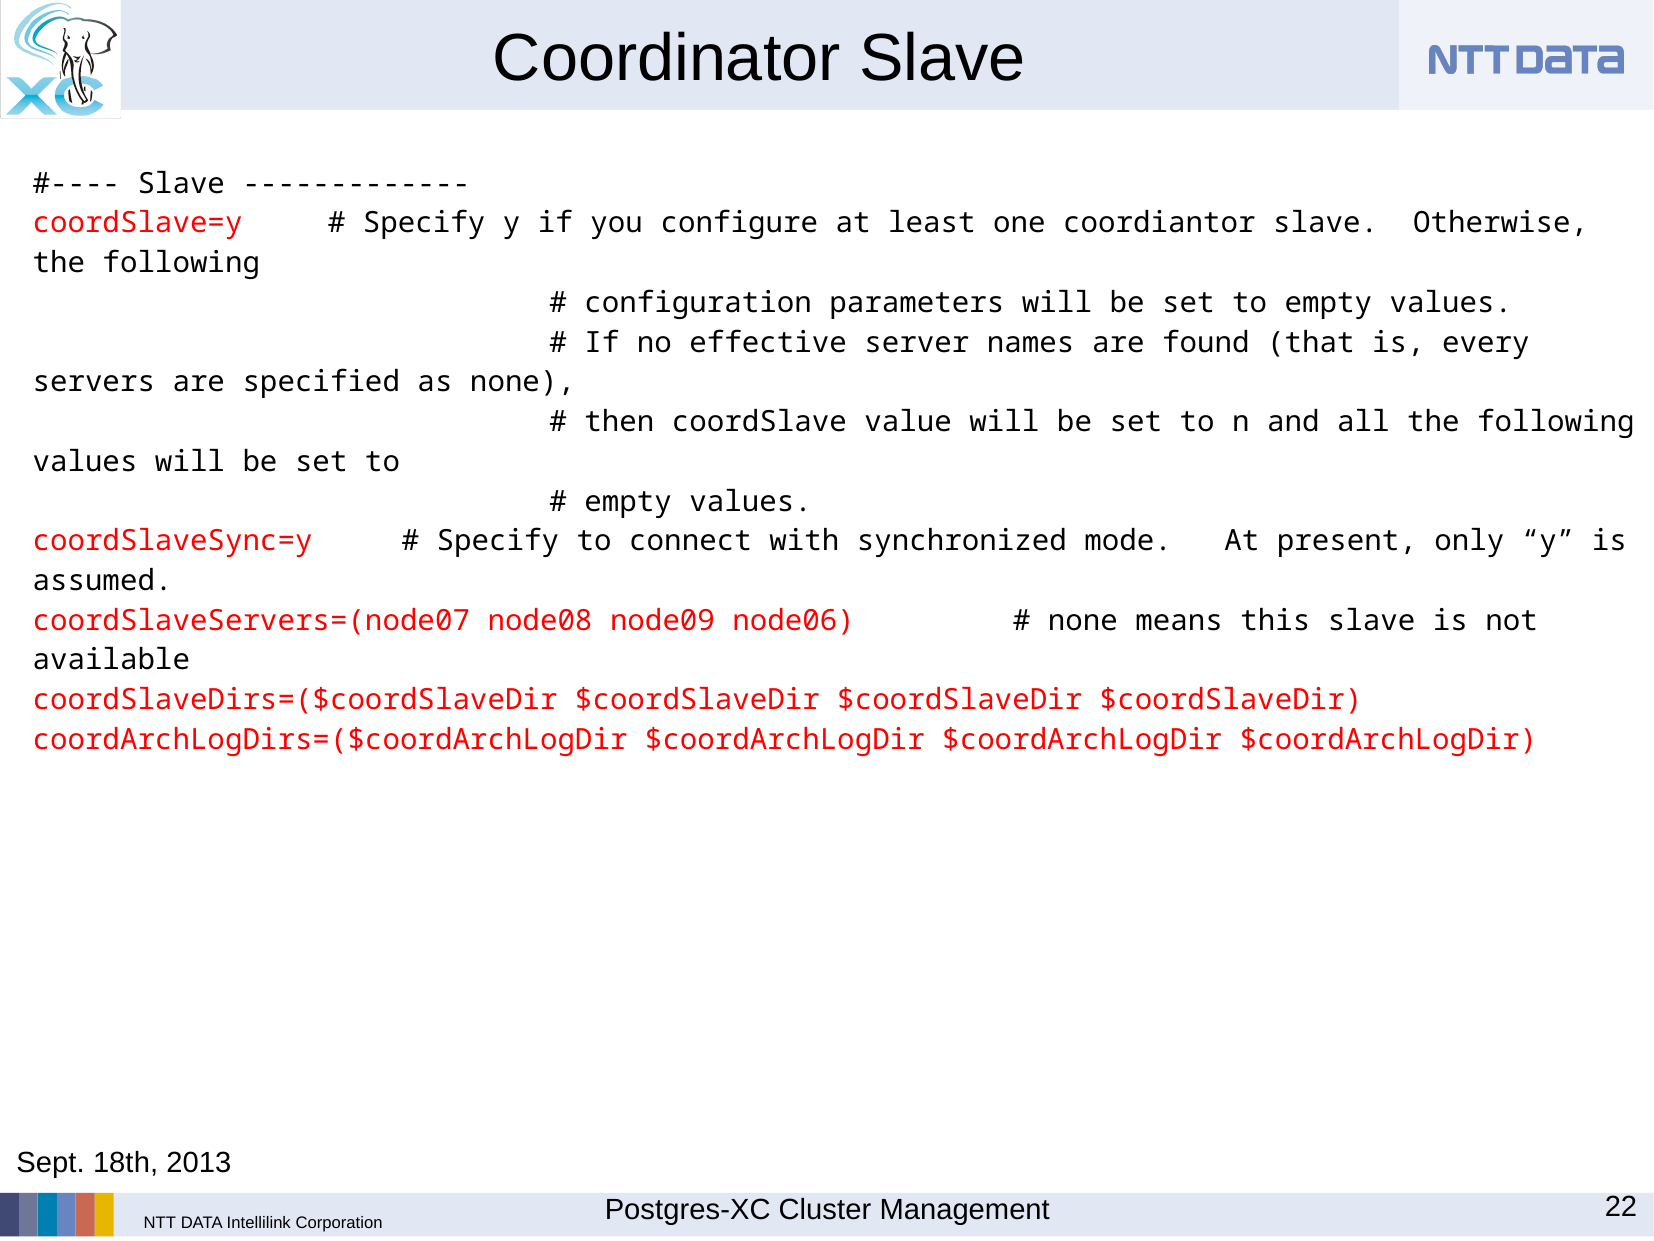

# Coordinator Slave
#---- Slave -------------
coordSlave=y		# Specify y if you configure at least one coordiantor slave. Otherwise, the following
 		# configuration parameters will be set to empty values.
 		# If no effective server names are found (that is, every servers are specified as none),
 		# then coordSlave value will be set to n and all the following values will be set to
 		# empty values.
coordSlaveSync=y 	# Specify to connect with synchronized mode. At present, only “y” is assumed.
coordSlaveServers=(node07 node08 node09 node06) # none means this slave is not available
coordSlaveDirs=($coordSlaveDir $coordSlaveDir $coordSlaveDir $coordSlaveDir)
coordArchLogDirs=($coordArchLogDir $coordArchLogDir $coordArchLogDir $coordArchLogDir)
Sept. 18th, 2013
22
Postgres-XC Cluster Management